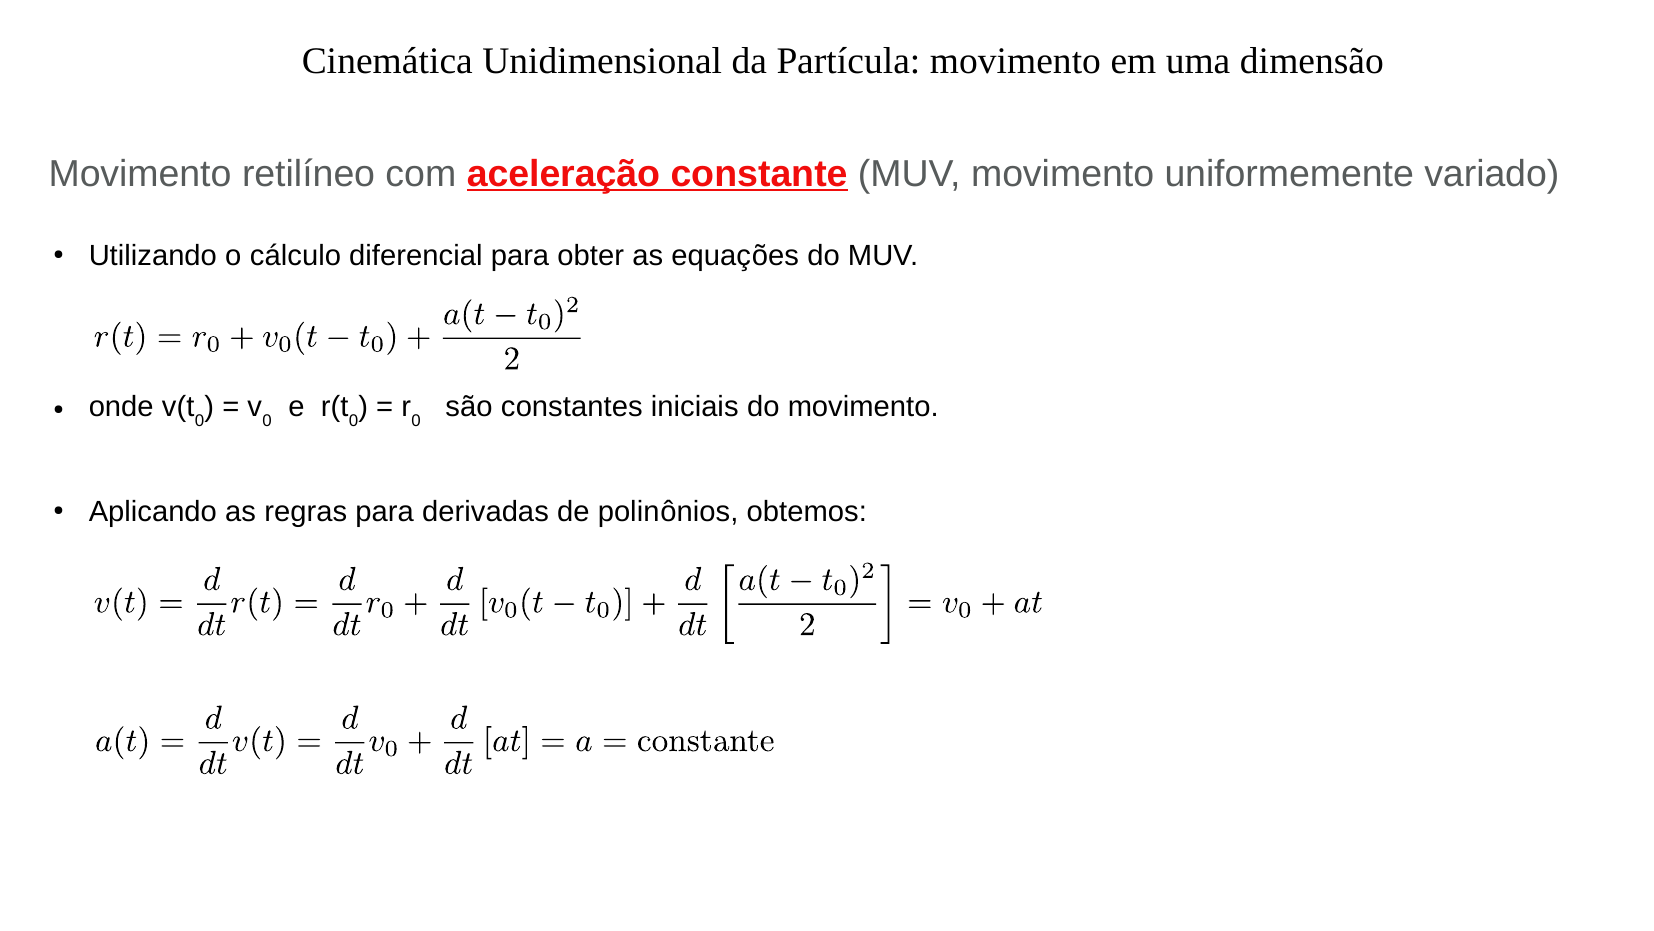

Cinemática Unidimensional da Partícula: movimento em uma dimensão
Movimento retilíneo com aceleração constante (MUV, movimento uniformemente variado)
Utilizando o cálculo diferencial para obter as equações do MUV.
onde v(t0) = v0 e r(t0) = r0 são constantes iniciais do movimento.
Aplicando as regras para derivadas de polinônios, obtemos: